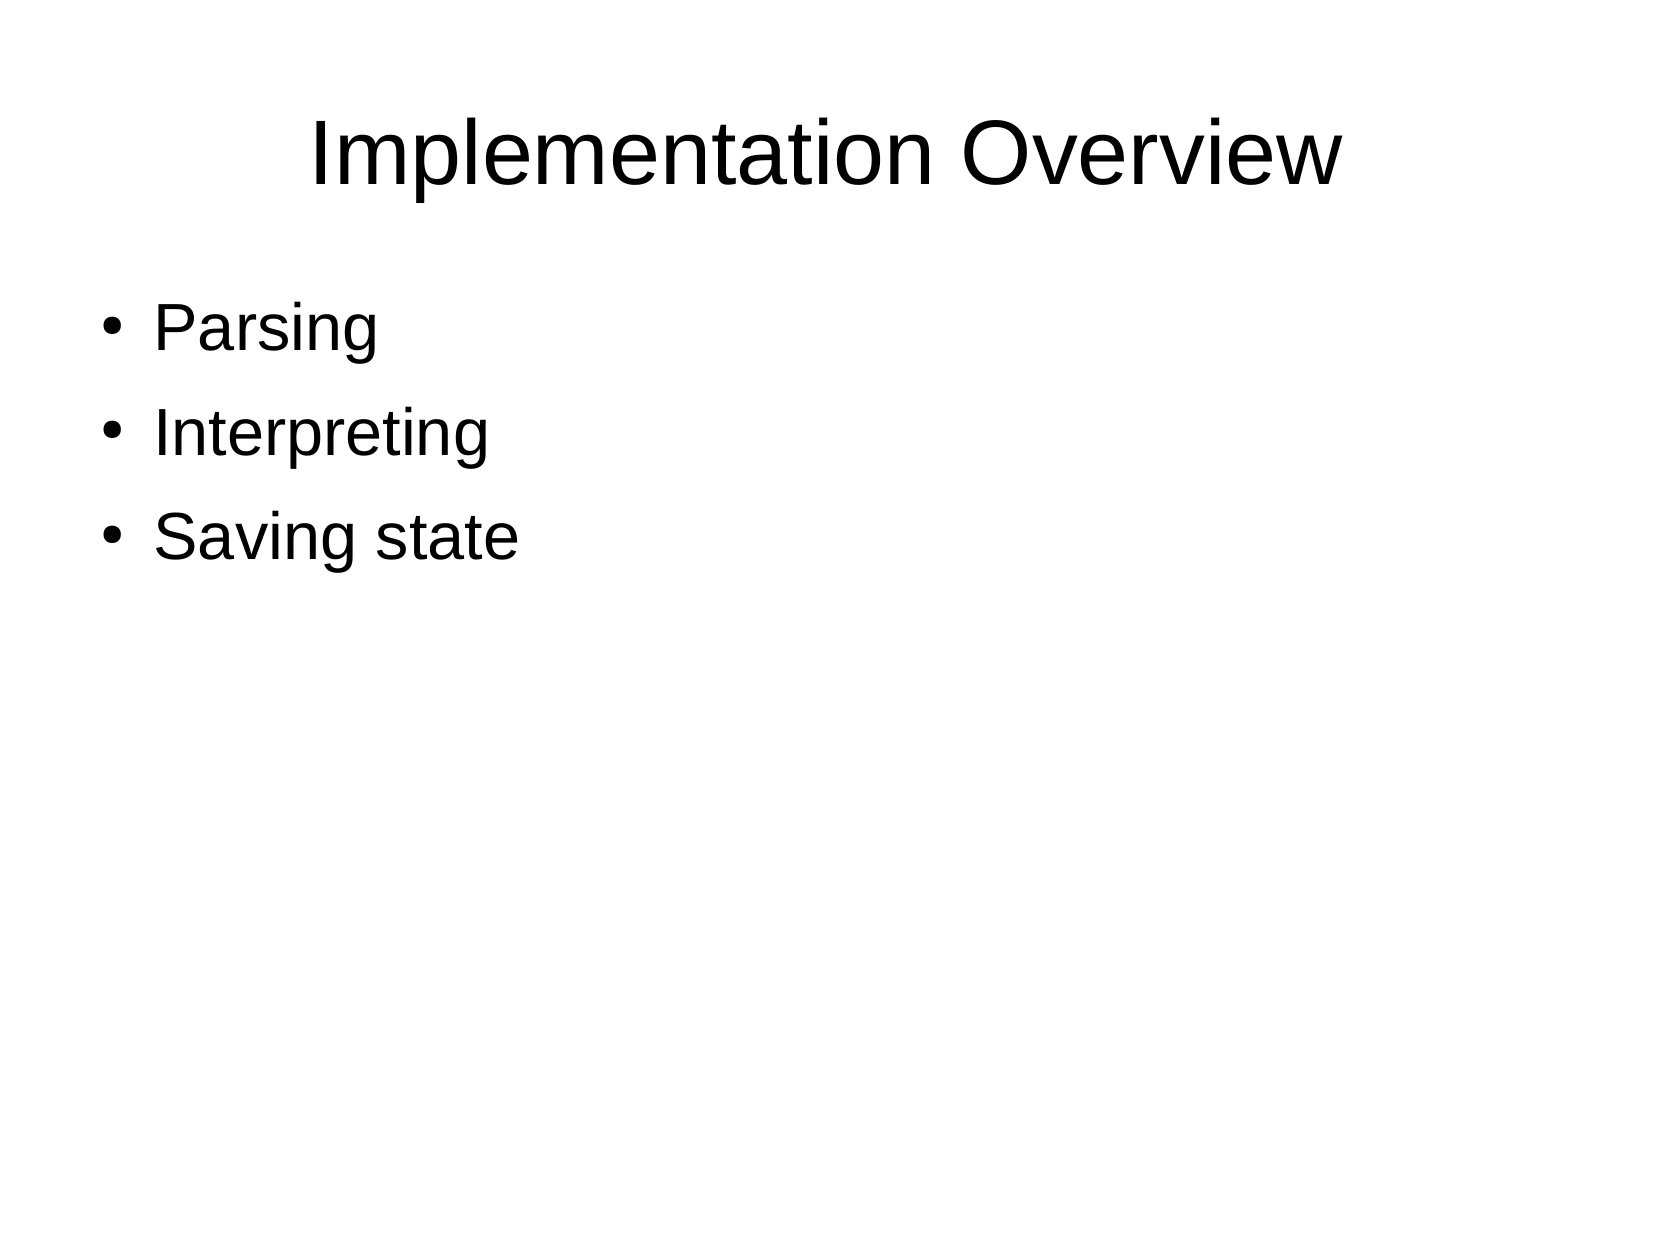

# Implementation Overview
Parsing
Interpreting
Saving state